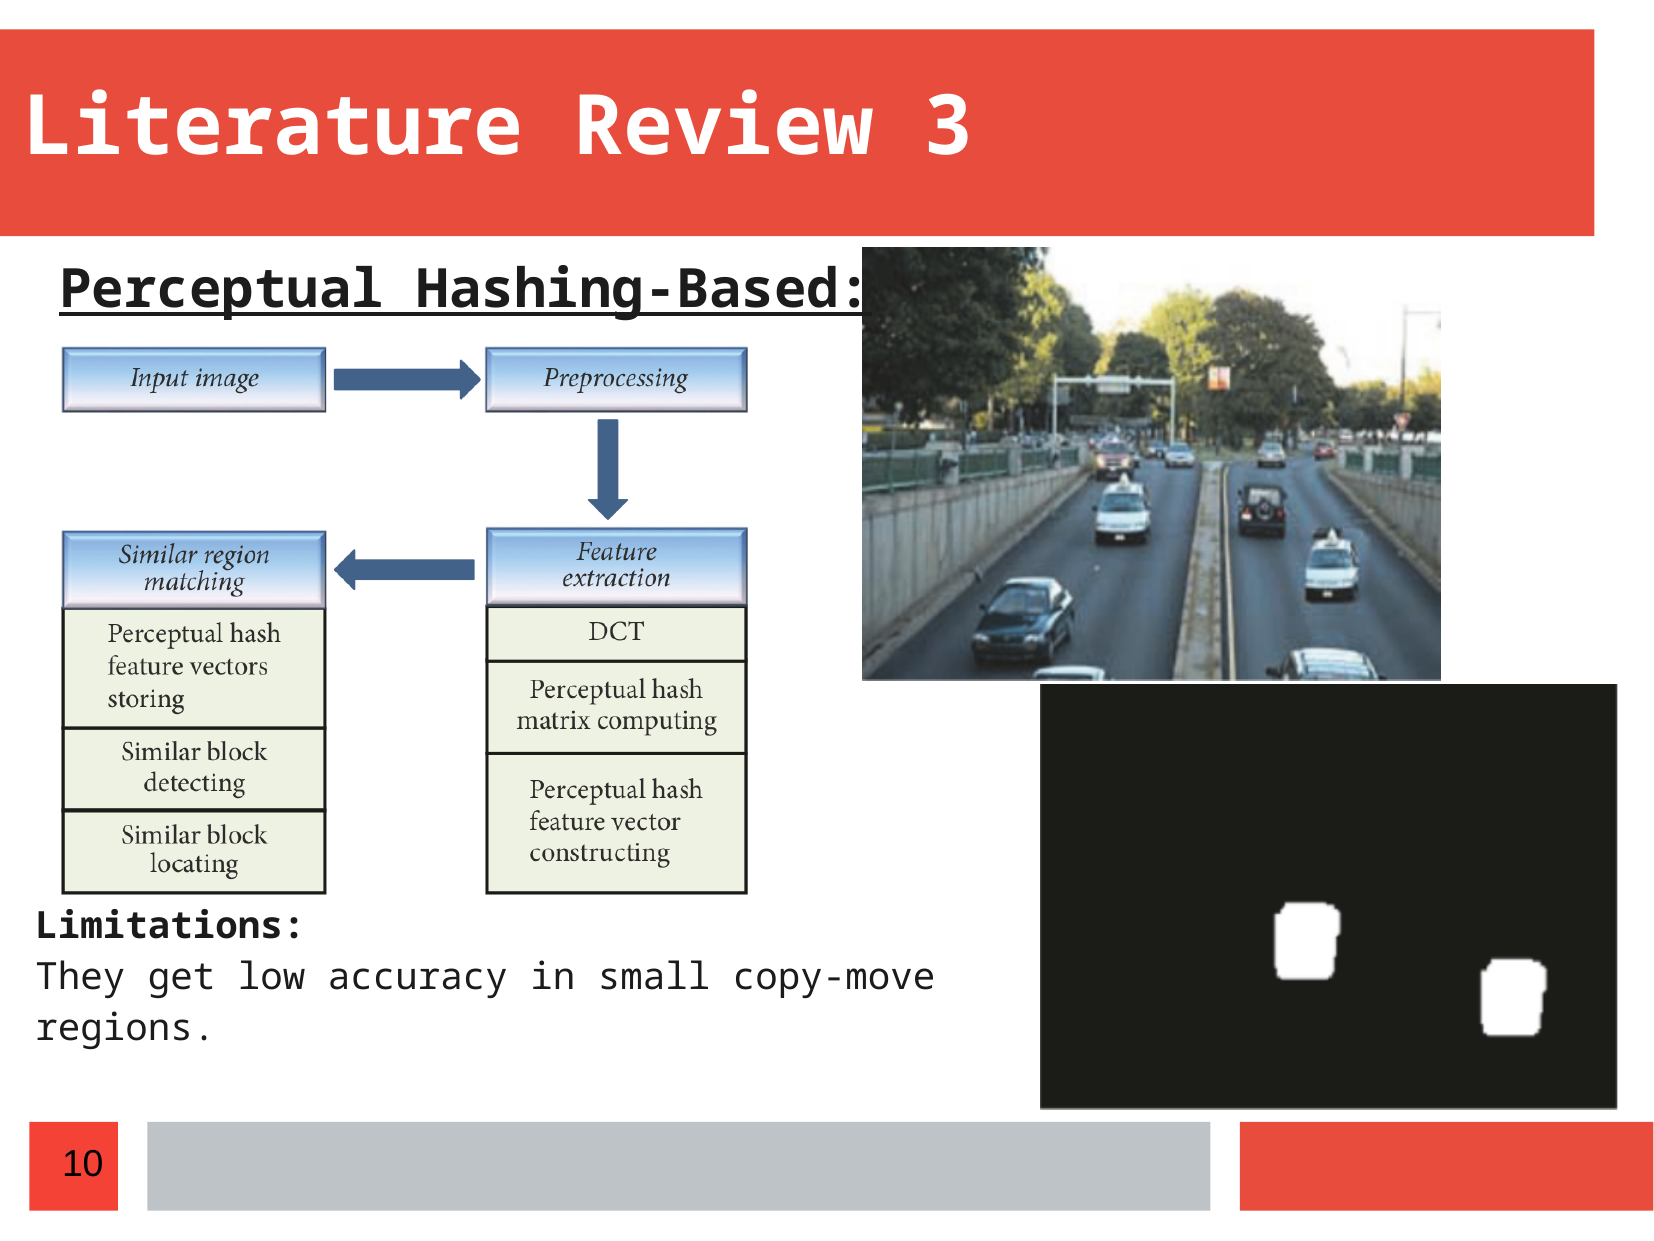

Literature Review 3
Perceptual Hashing-Based:
# Limitations: They get low accuracy in small copy-move regions.